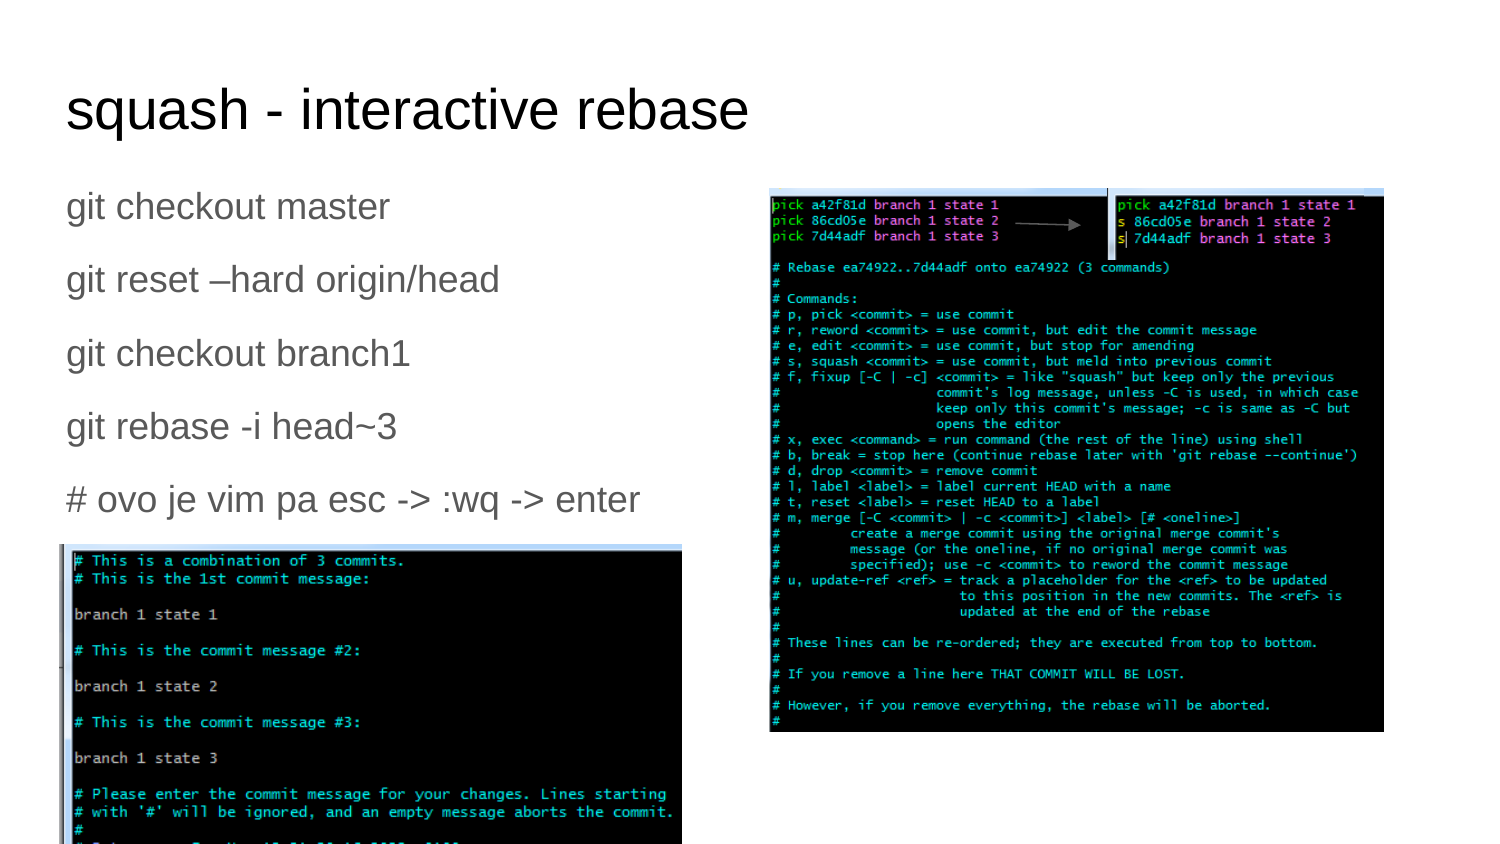

# squash - interactive rebase
git checkout master
git reset –hard origin/head
git checkout branch1
git rebase -i head~3
# ovo je vim pa esc -> :wq -> enter